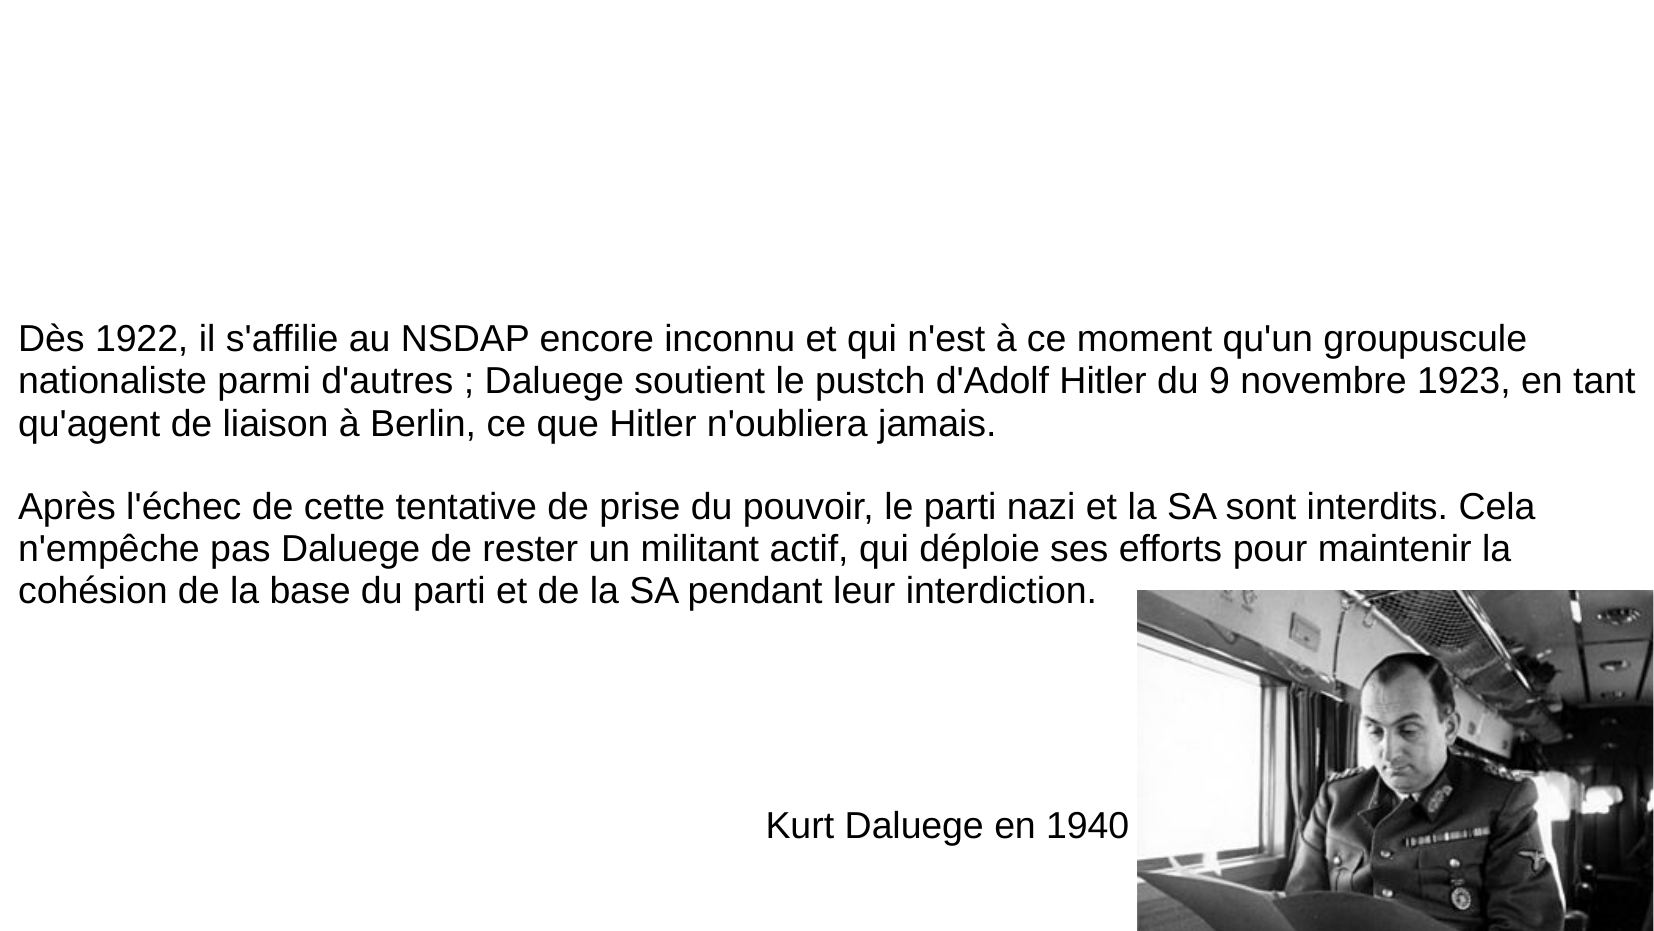

#
Dès 1922, il s'affilie au NSDAP encore inconnu et qui n'est à ce moment qu'un groupuscule nationaliste parmi d'autres ; Daluege soutient le pustch d'Adolf Hitler du 9 novembre 1923, en tant qu'agent de liaison à Berlin, ce que Hitler n'oubliera jamais.
Après l'échec de cette tentative de prise du pouvoir, le parti nazi et la SA sont interdits. Cela n'empêche pas Daluege de rester un militant actif, qui déploie ses efforts pour maintenir la cohésion de la base du parti et de la SA pendant leur interdiction.
Kurt Daluege en 1940